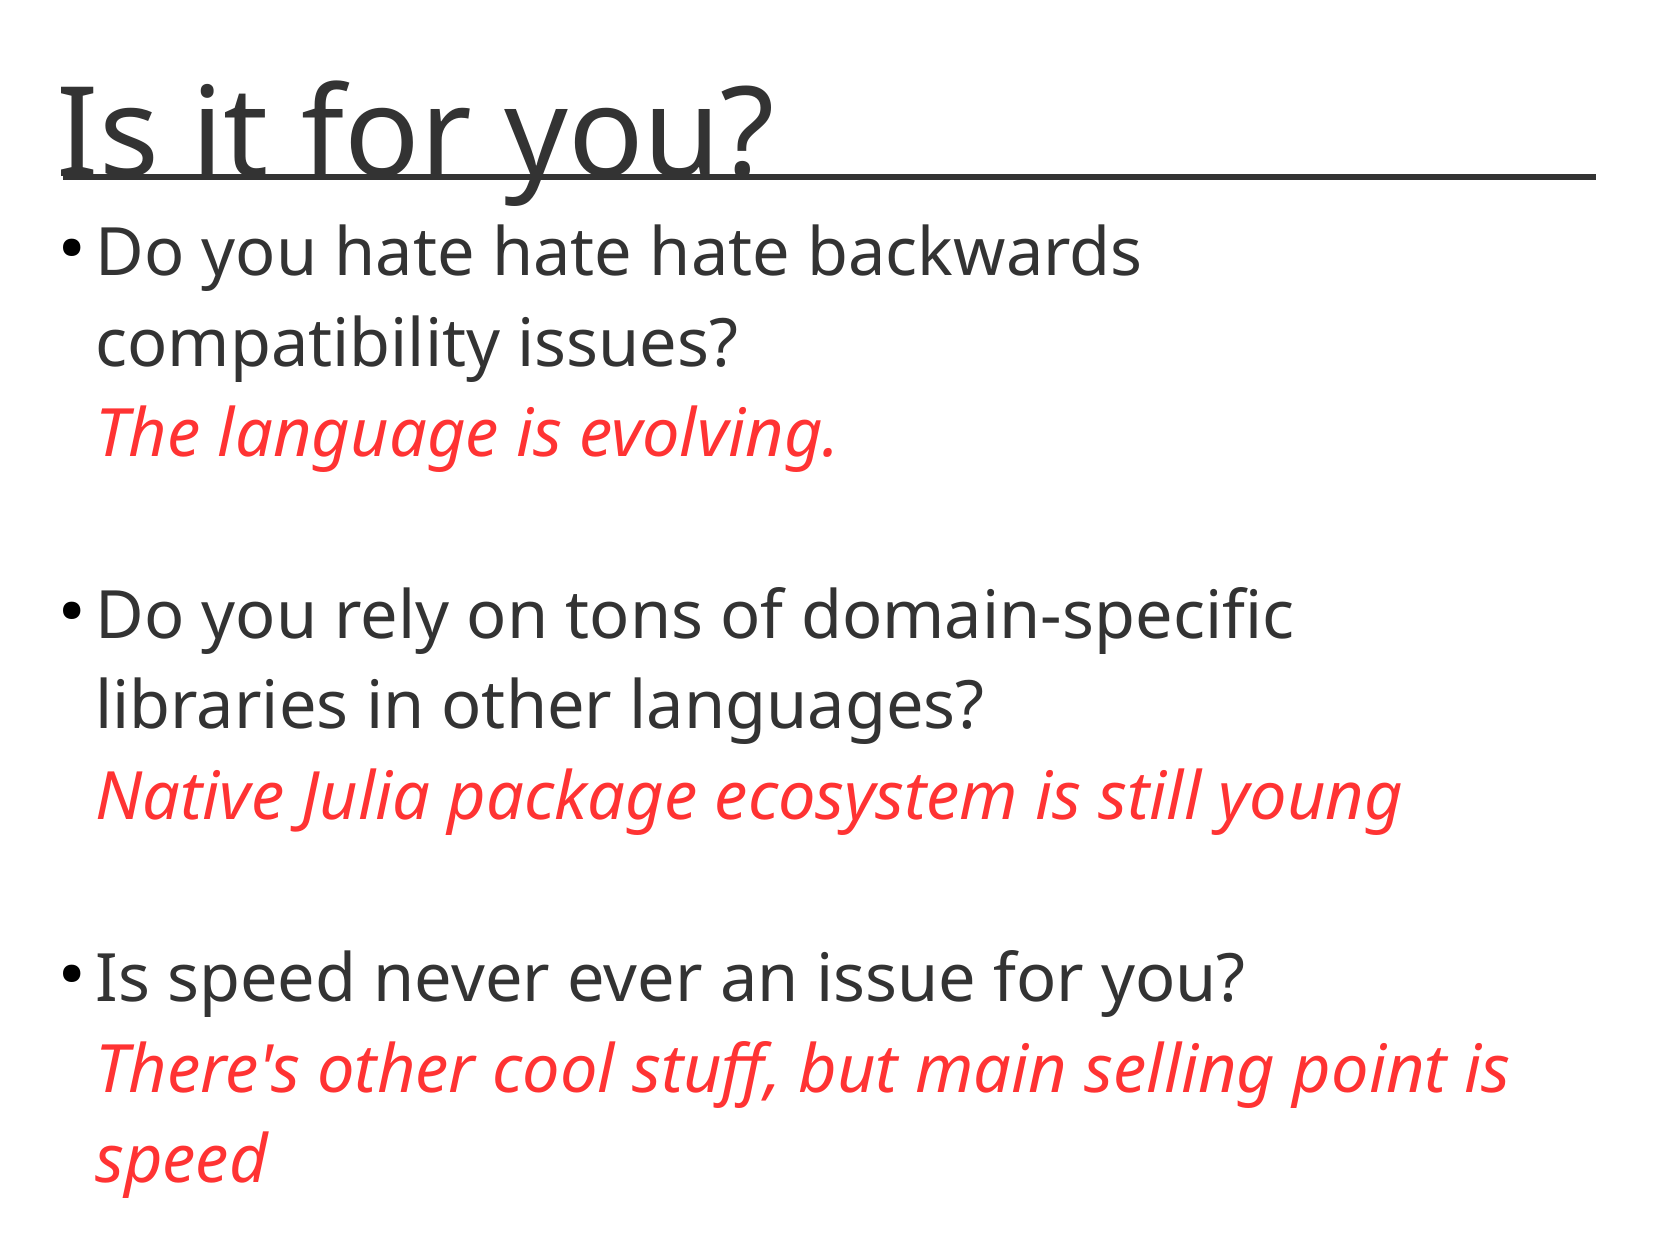

# Is it for you?
Do you hate hate hate backwards compatibility issues?
The language is evolving.
Do you rely on tons of domain-specific libraries in other languages?
Native Julia package ecosystem is still young
Is speed never ever an issue for you?
There's other cool stuff, but main selling point is speed